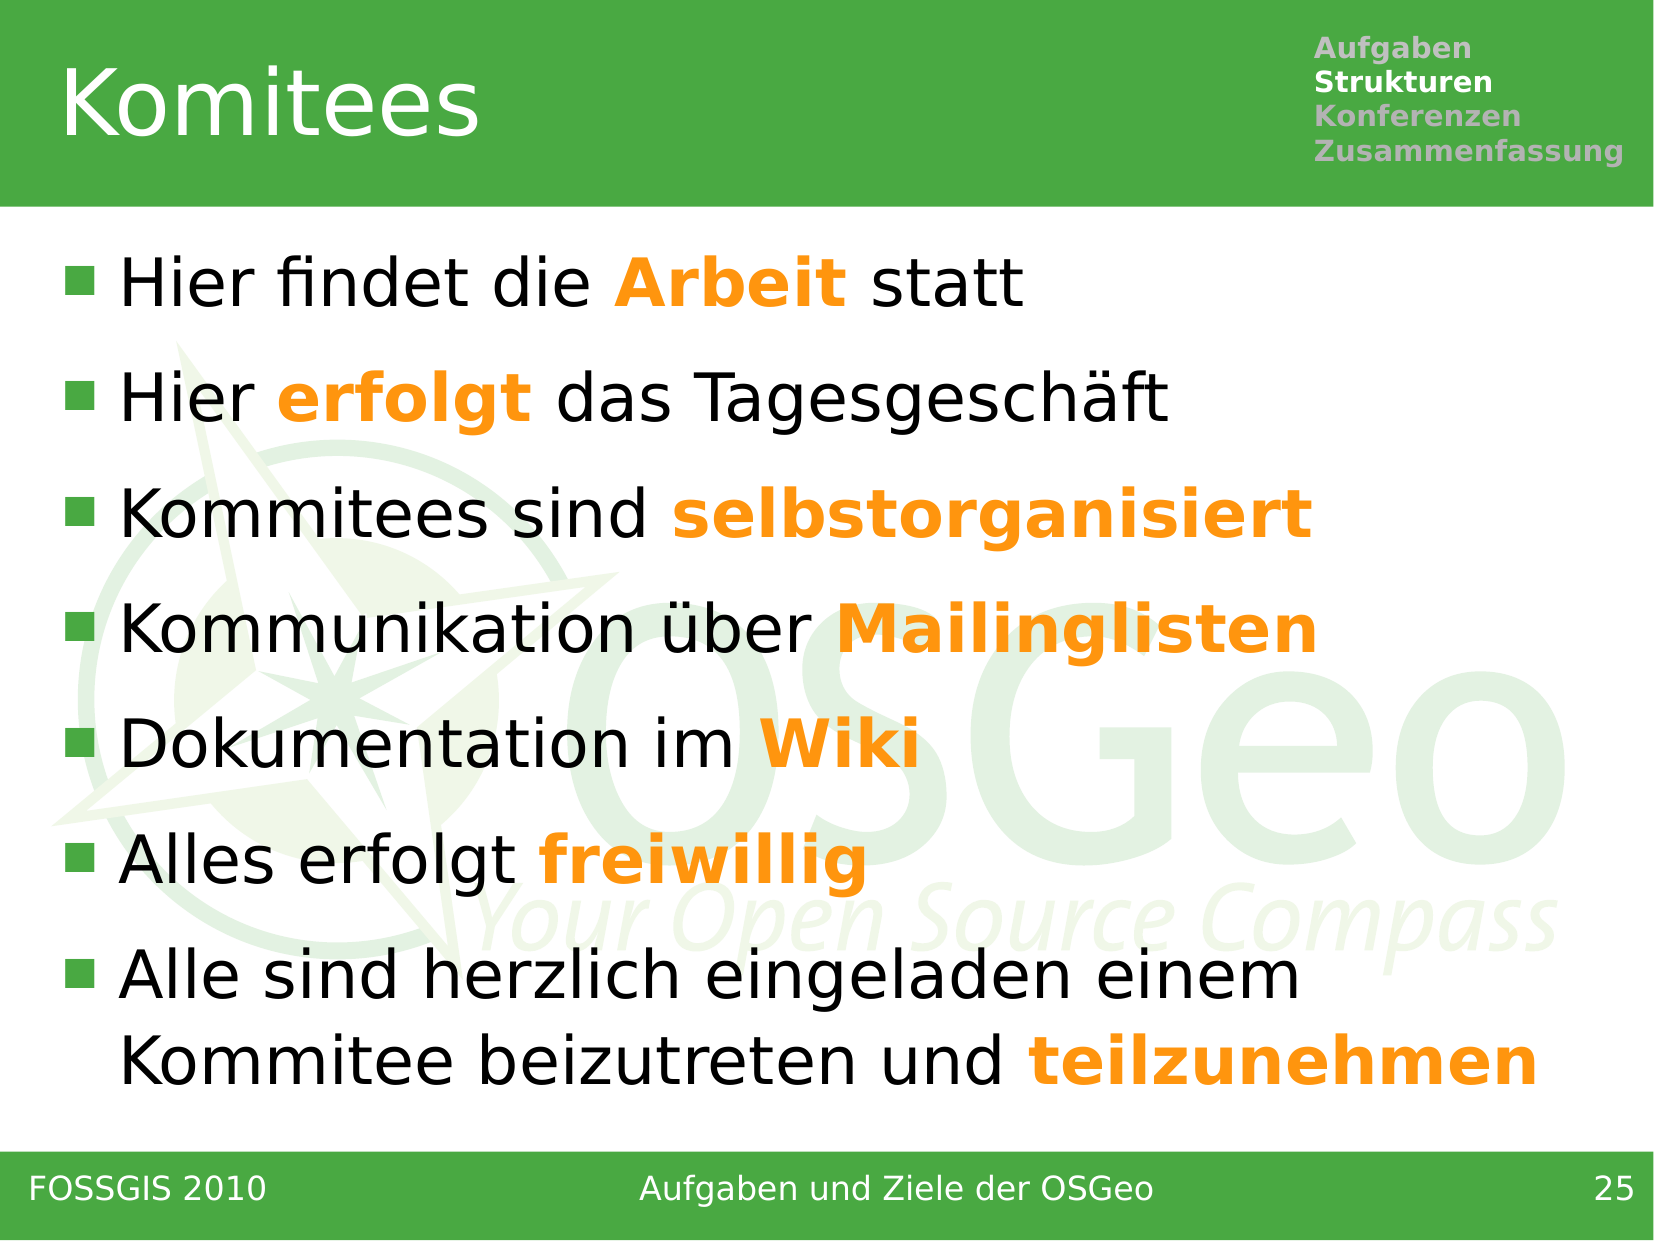

Aufgaben
Strukturen
Konferenzen
Zusammenfassung
# Komitees
Hier findet die Arbeit statt
Hier erfolgt das Tagesgeschäft
Kommitees sind selbstorganisiert
Kommunikation über Mailinglisten
Dokumentation im Wiki
Alles erfolgt freiwillig
Alle sind herzlich eingeladen einem Kommitee beizutreten und teilzunehmen
FOSSGIS 2010
Aufgaben und Ziele der OSGeo
25